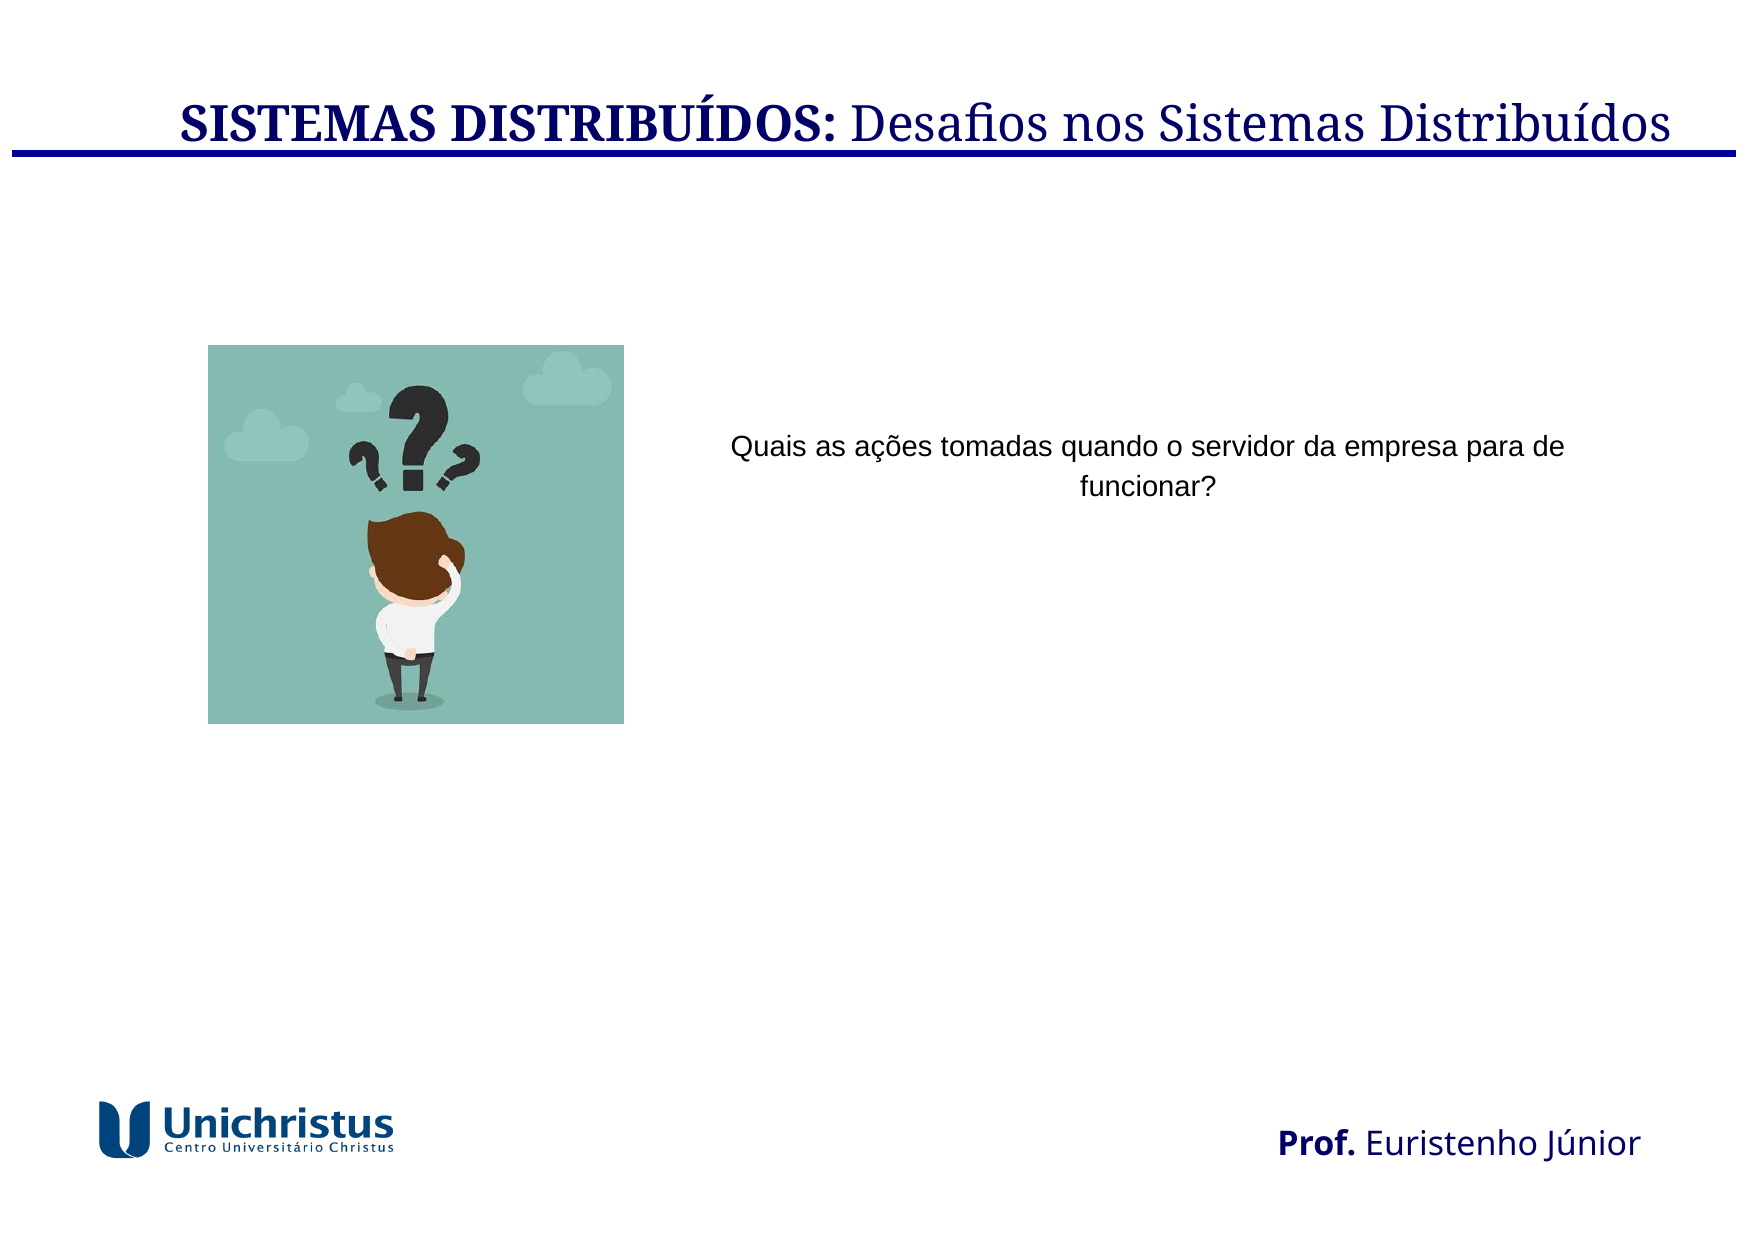

SISTEMAS DISTRIBUÍDOS: Desafios nos Sistemas Distribuídos
Quais as ações tomadas quando o servidor da empresa para de funcionar?
Prof. Euristenho Júnior